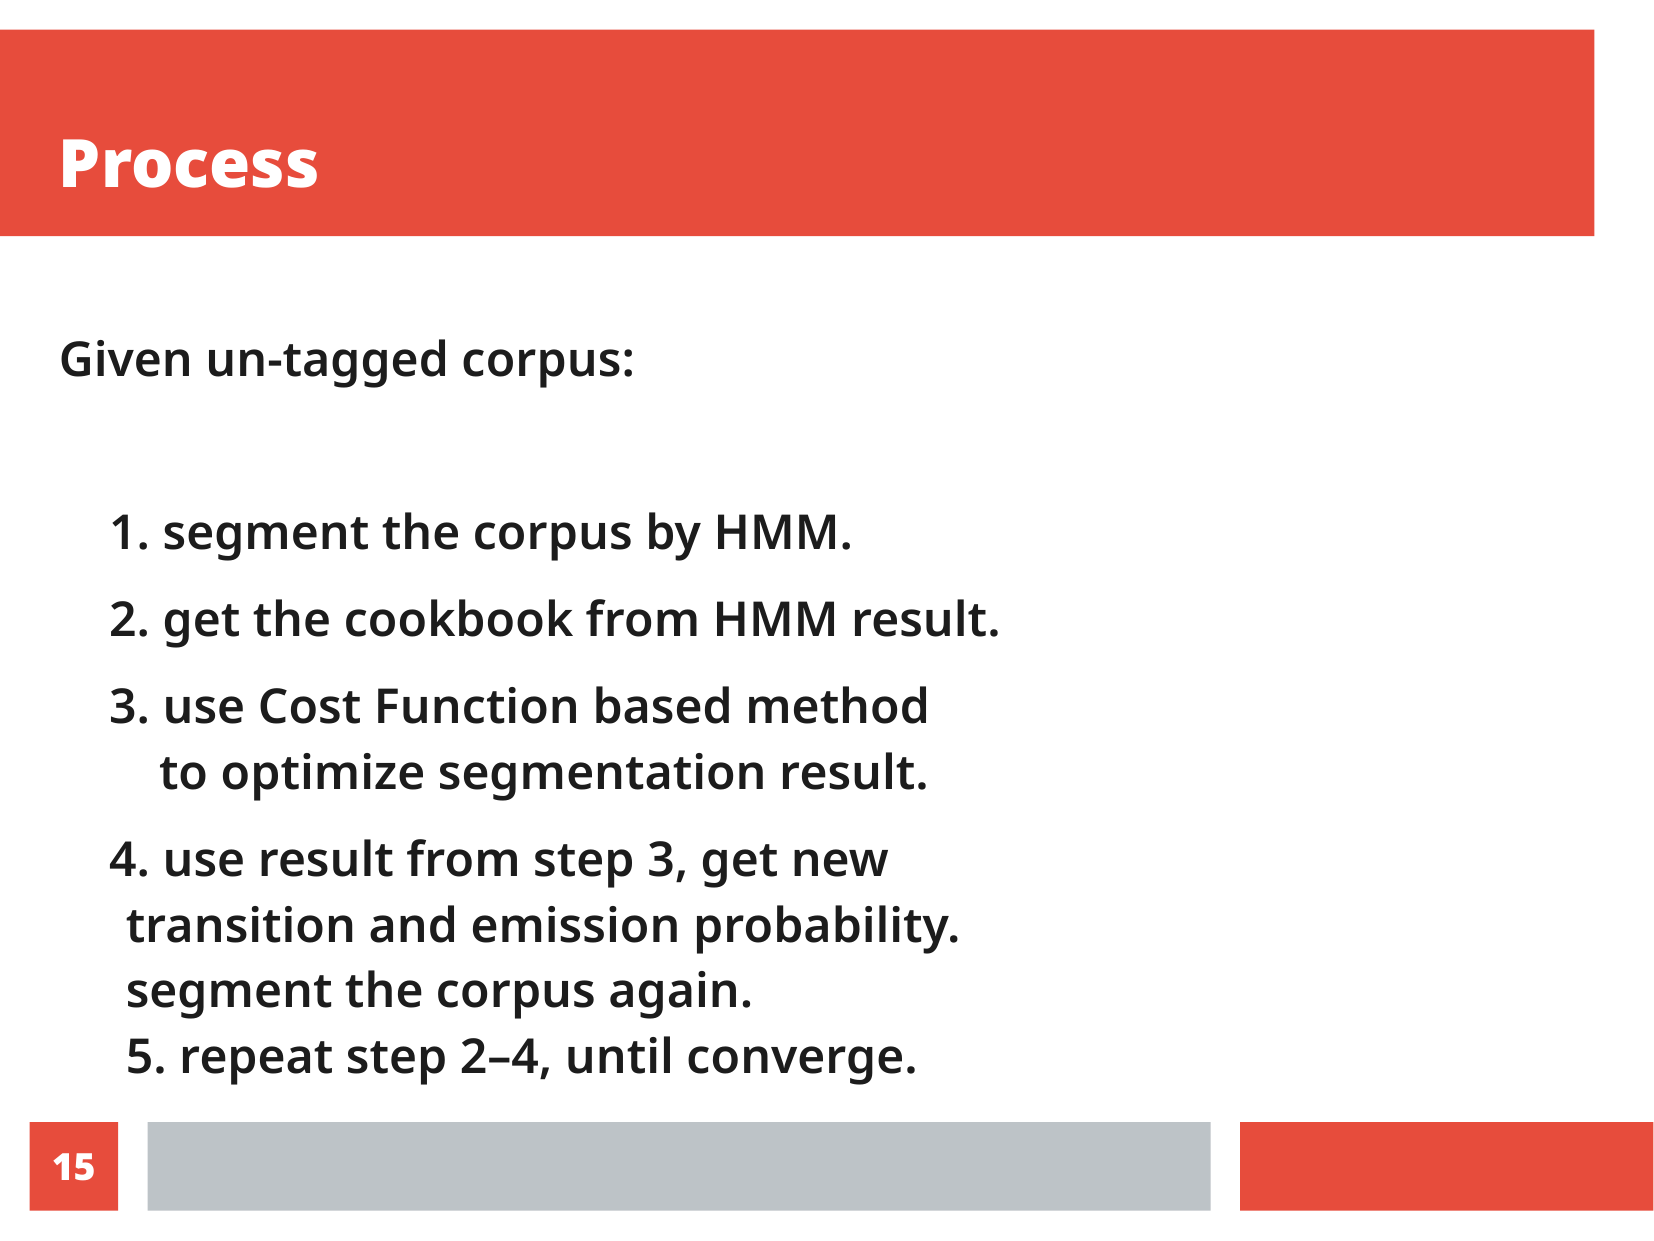

# Process
Given un-tagged corpus:
 1. segment the corpus by HMM.
 2. get the cookbook from HMM result.
 3. use Cost Function based method
 to optimize segmentation result.
 4. use result from step 3, get new
		transition and emission probability.
		segment the corpus again.
	5. repeat step 2–4, until converge.
15